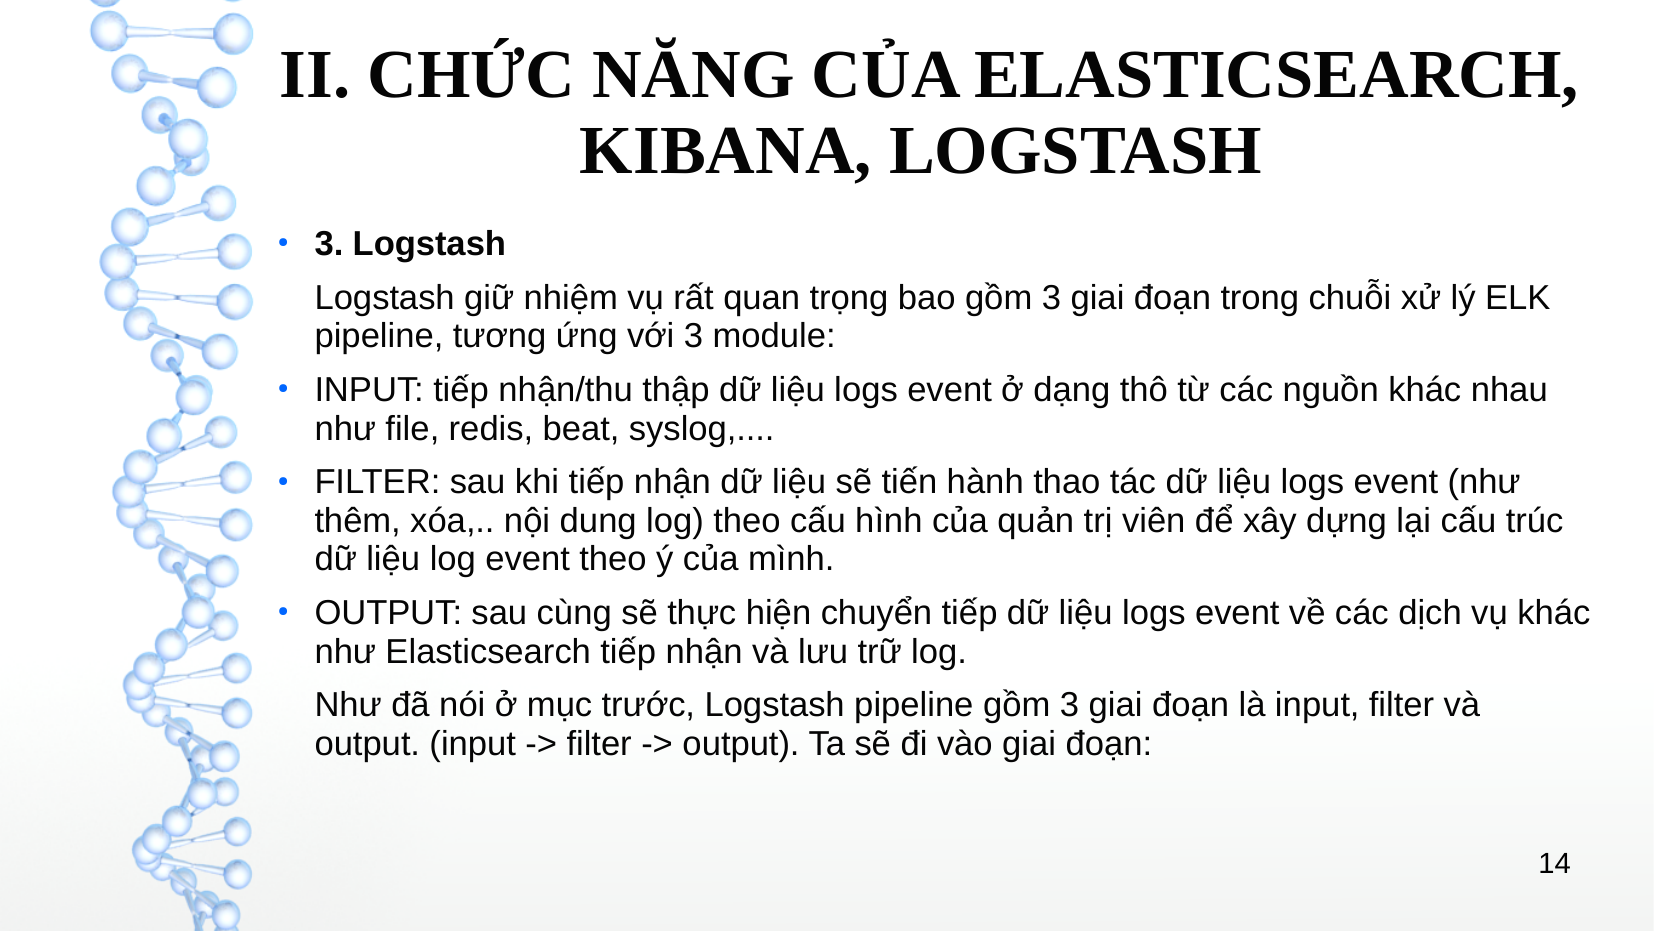

# II. CHỨC NĂNG CỦA ELASTICSEARCH, KIBANA, LOGSTASH
3. Logstash
Logstash giữ nhiệm vụ rất quan trọng bao gồm 3 giai đoạn trong chuỗi xử lý ELK pipeline, tương ứng với 3 module:
INPUT: tiếp nhận/thu thập dữ liệu logs event ở dạng thô từ các nguồn khác nhau như file, redis, beat, syslog,....
FILTER: sau khi tiếp nhận dữ liệu sẽ tiến hành thao tác dữ liệu logs event (như thêm, xóa,.. nội dung log) theo cấu hình của quản trị viên để xây dựng lại cấu trúc dữ liệu log event theo ý của mình.
OUTPUT: sau cùng sẽ thực hiện chuyển tiếp dữ liệu logs event về các dịch vụ khác như Elasticsearch tiếp nhận và lưu trữ log.
Như đã nói ở mục trước, Logstash pipeline gồm 3 giai đoạn là input, filter và output. (input -> filter -> output). Ta sẽ đi vào giai đoạn:
14